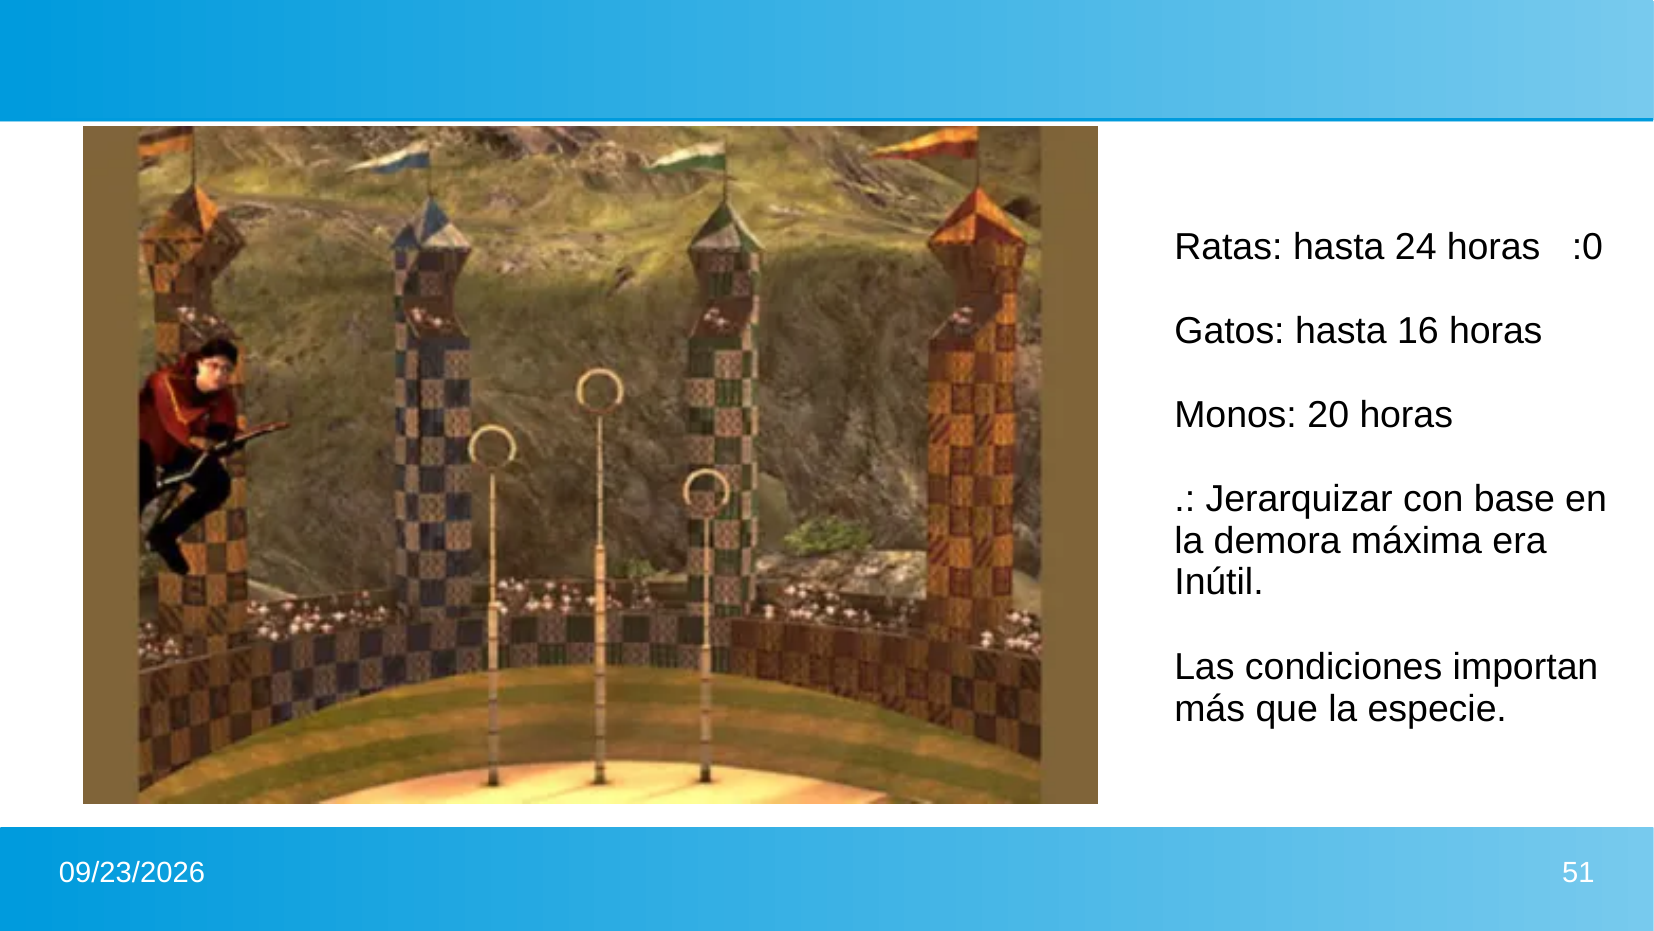

Ratas: hasta 24 horas :0
Gatos: hasta 16 horas
Monos: 20 horas
.: Jerarquizar con base en
la demora máxima era
Inútil.
Las condiciones importan
más que la especie.
51